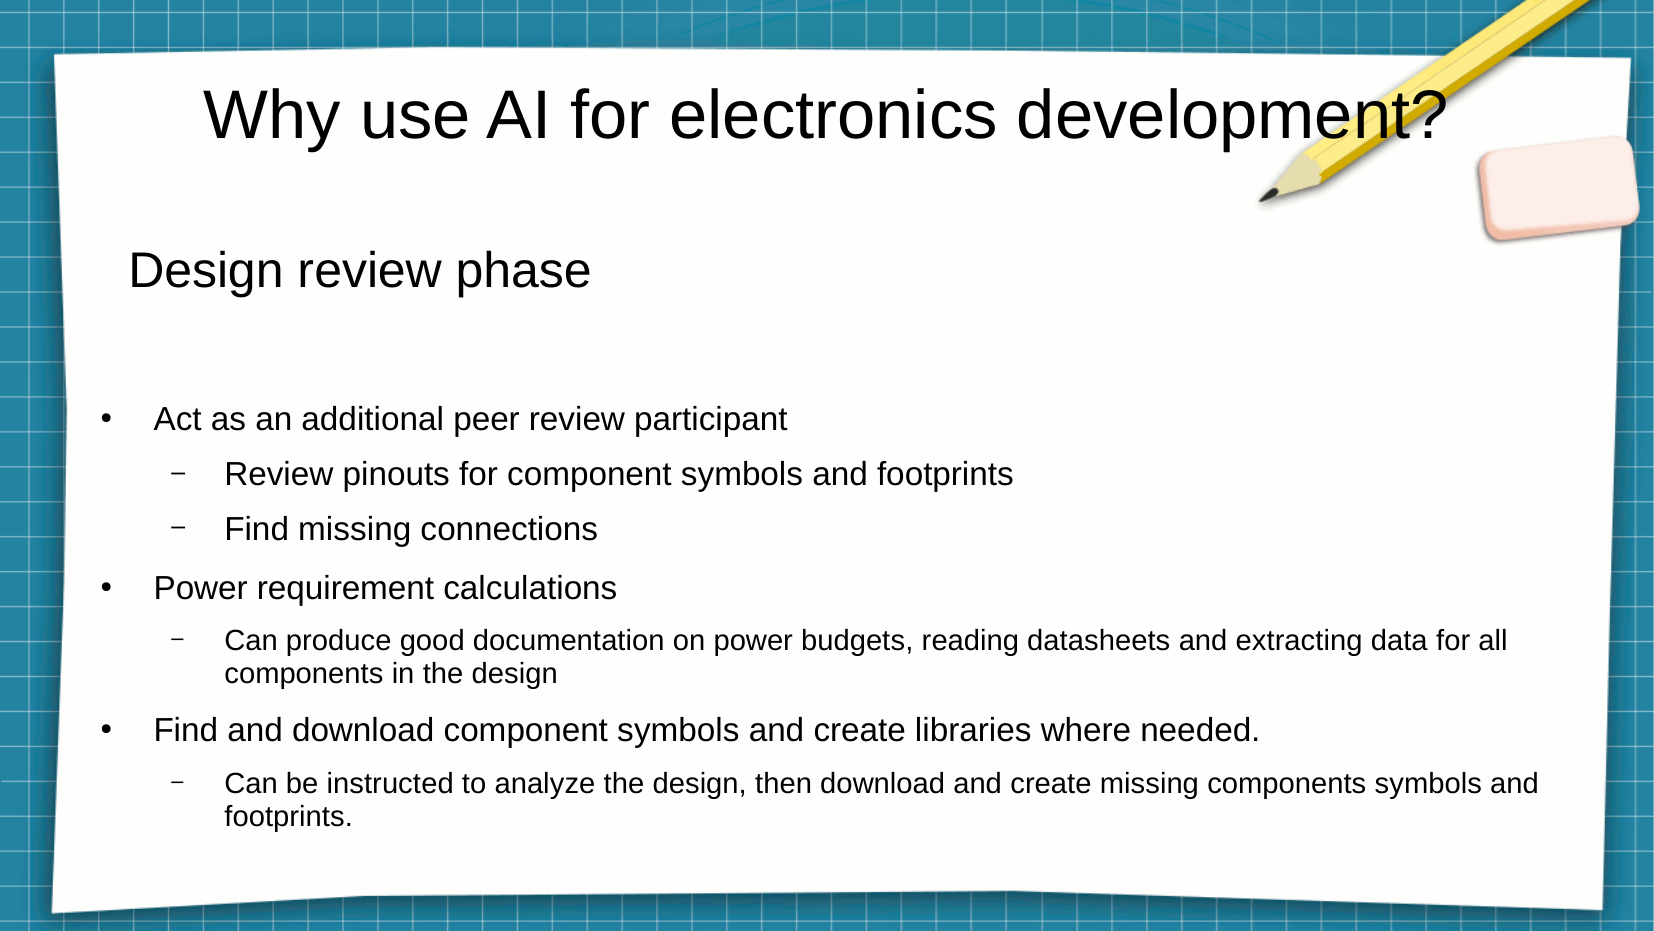

# Why use AI for electronics development?
Design review phase
Act as an additional peer review participant
Review pinouts for component symbols and footprints
Find missing connections
Power requirement calculations
Can produce good documentation on power budgets, reading datasheets and extracting data for all components in the design
Find and download component symbols and create libraries where needed.
Can be instructed to analyze the design, then download and create missing components symbols and footprints.